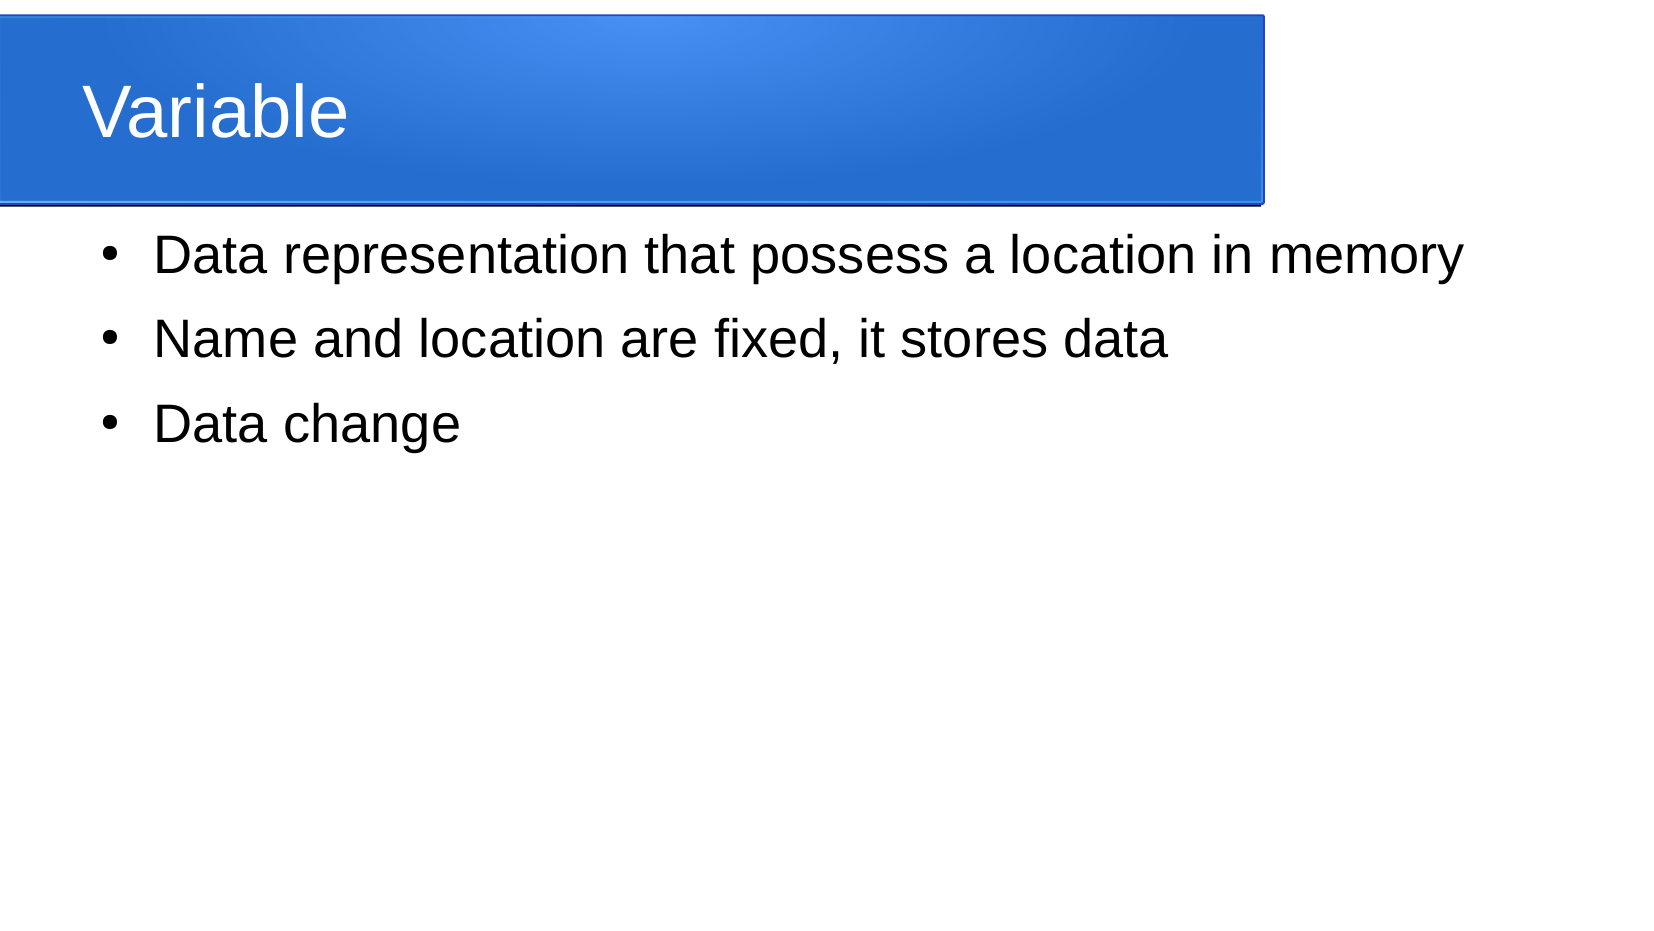

# Variable
Data representation that possess a location in memory
Name and location are fixed, it stores data
Data change